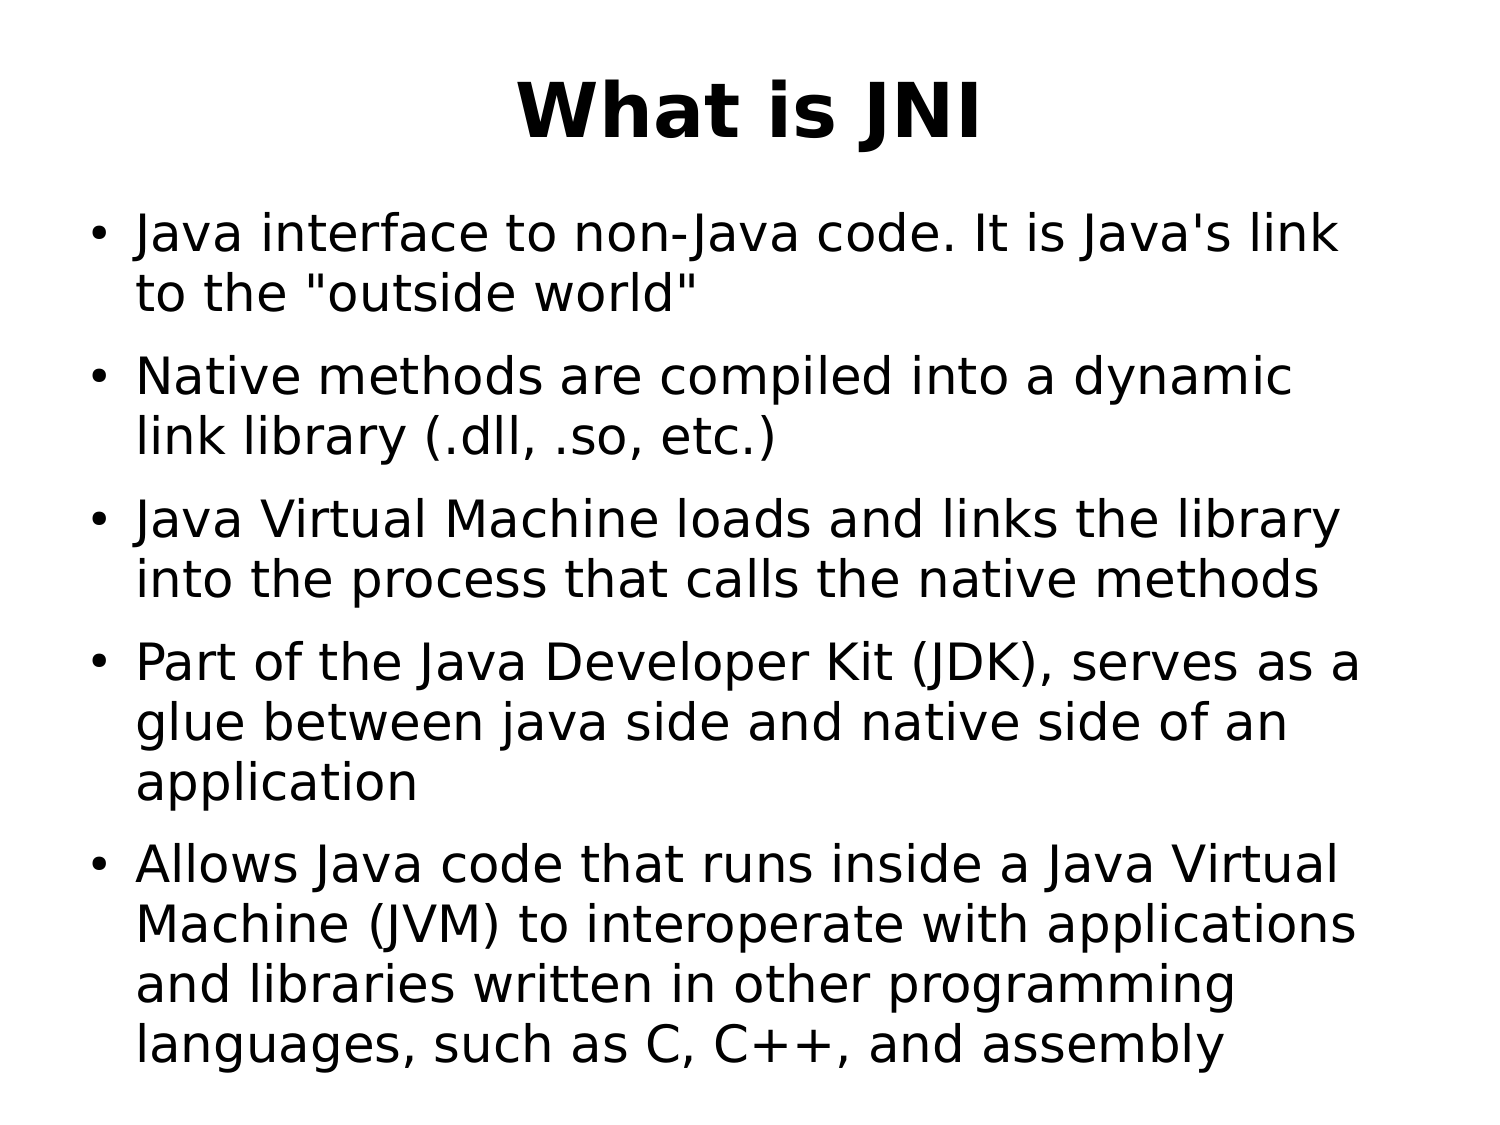

# What is JNI
Java interface to non-Java code. It is Java's link to the "outside world"
Native methods are compiled into a dynamic link library (.dll, .so, etc.)
Java Virtual Machine loads and links the library into the process that calls the native methods
Part of the Java Developer Kit (JDK), serves as a glue between java side and native side of an application
Allows Java code that runs inside a Java Virtual Machine (JVM) to interoperate with applications and libraries written in other programming languages, such as C, C++, and assembly